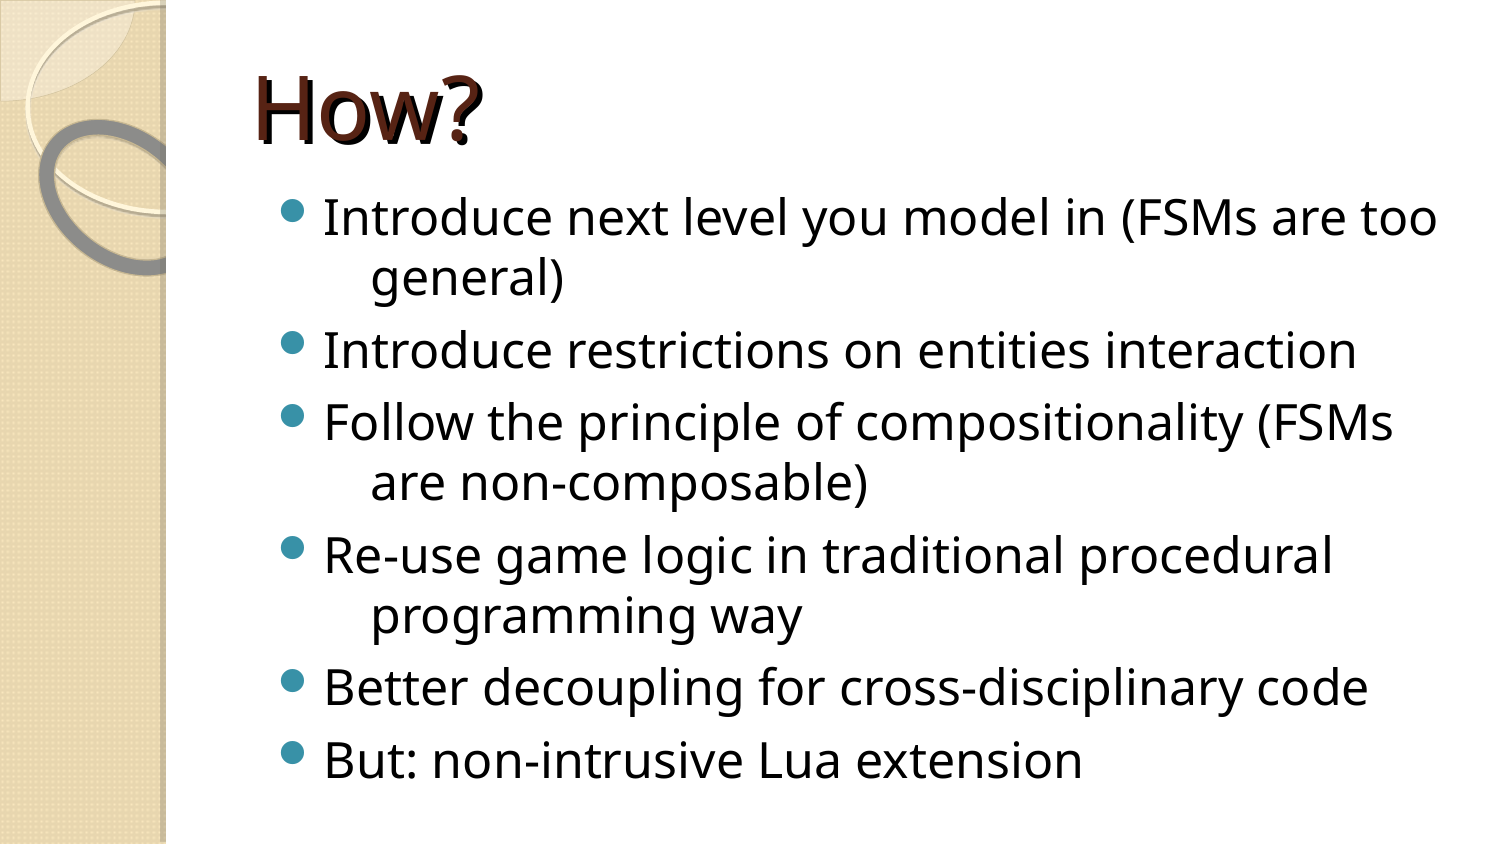

# How?
Introduce next level you model in (FSMs are too general)
Introduce restrictions on entities interaction
Follow the principle of compositionality (FSMs are non-composable)
Re-use game logic in traditional procedural programming way
Better decoupling for cross-disciplinary code
But: non-intrusive Lua extension